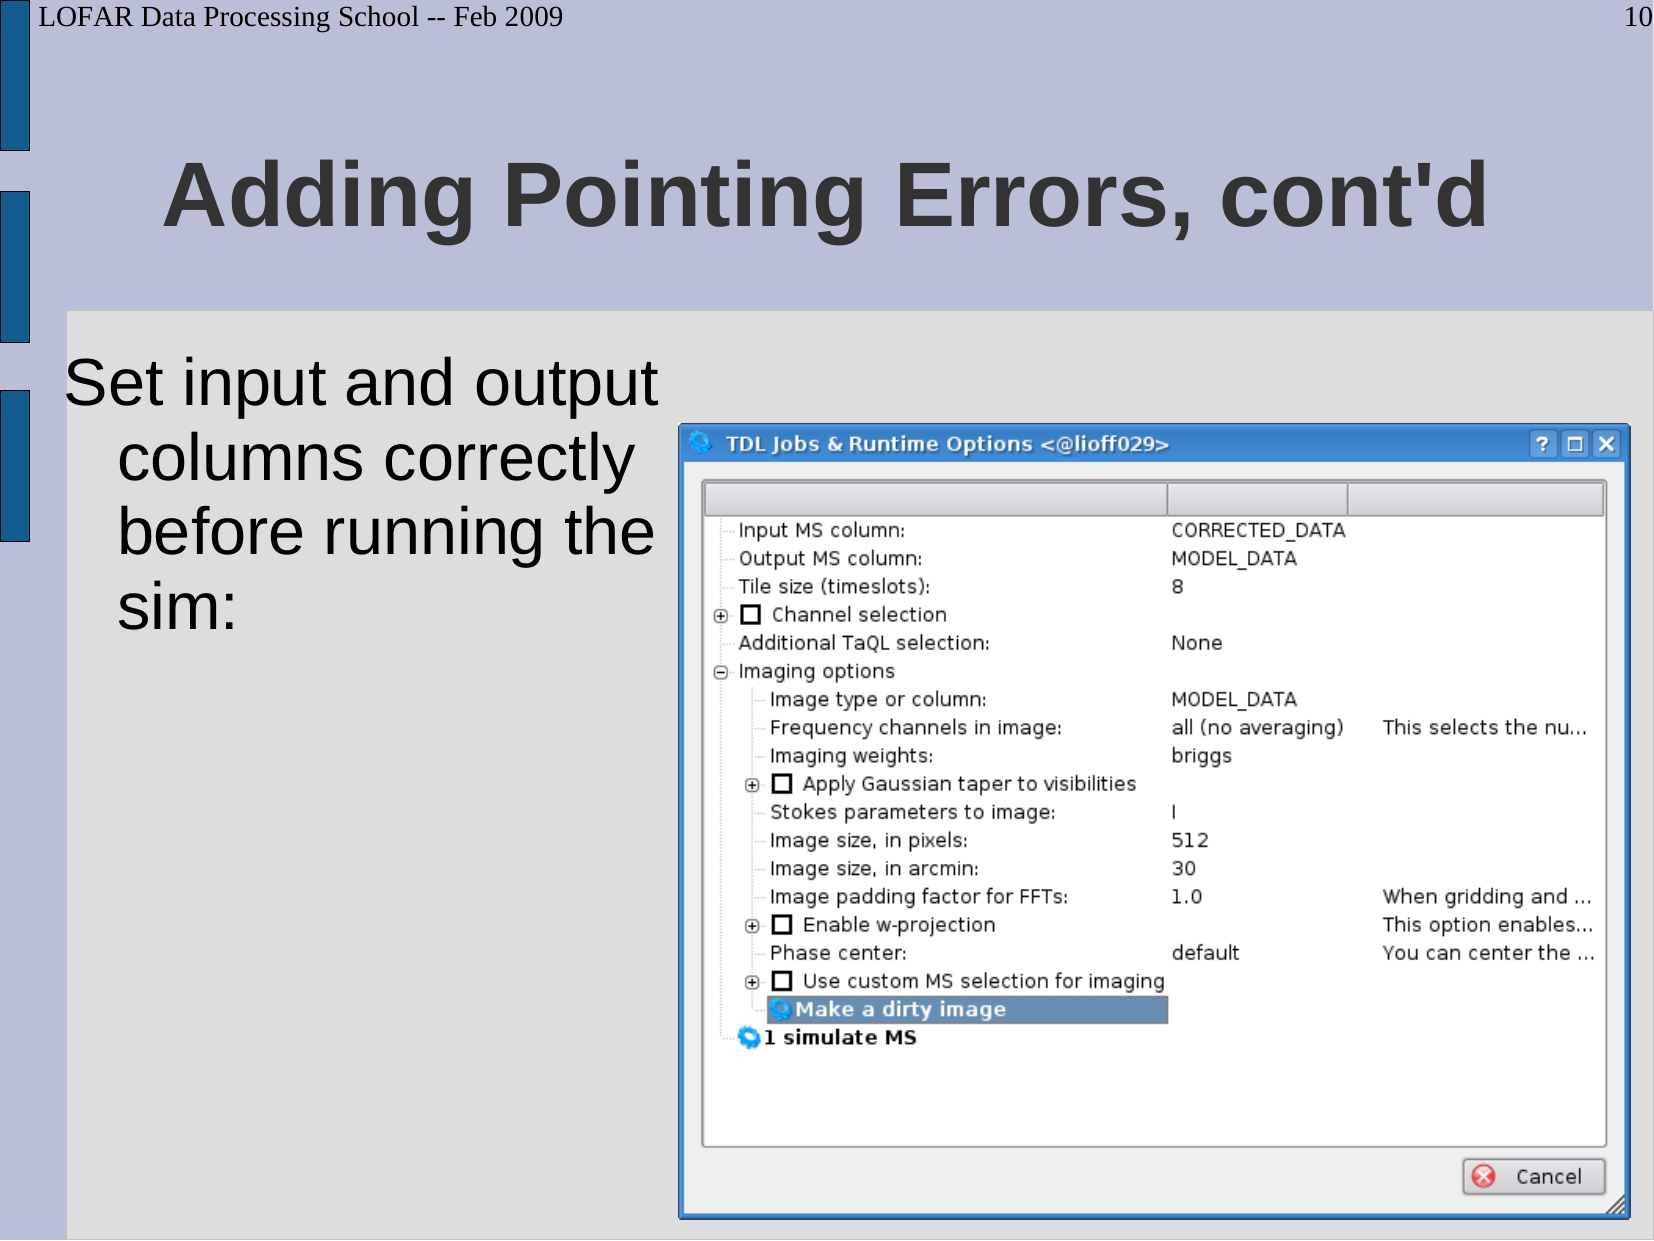

LOFAR Data Processing School -- Feb 2009
10
# Adding Pointing Errors, cont'd
Set input and output columns correctly before running the sim: